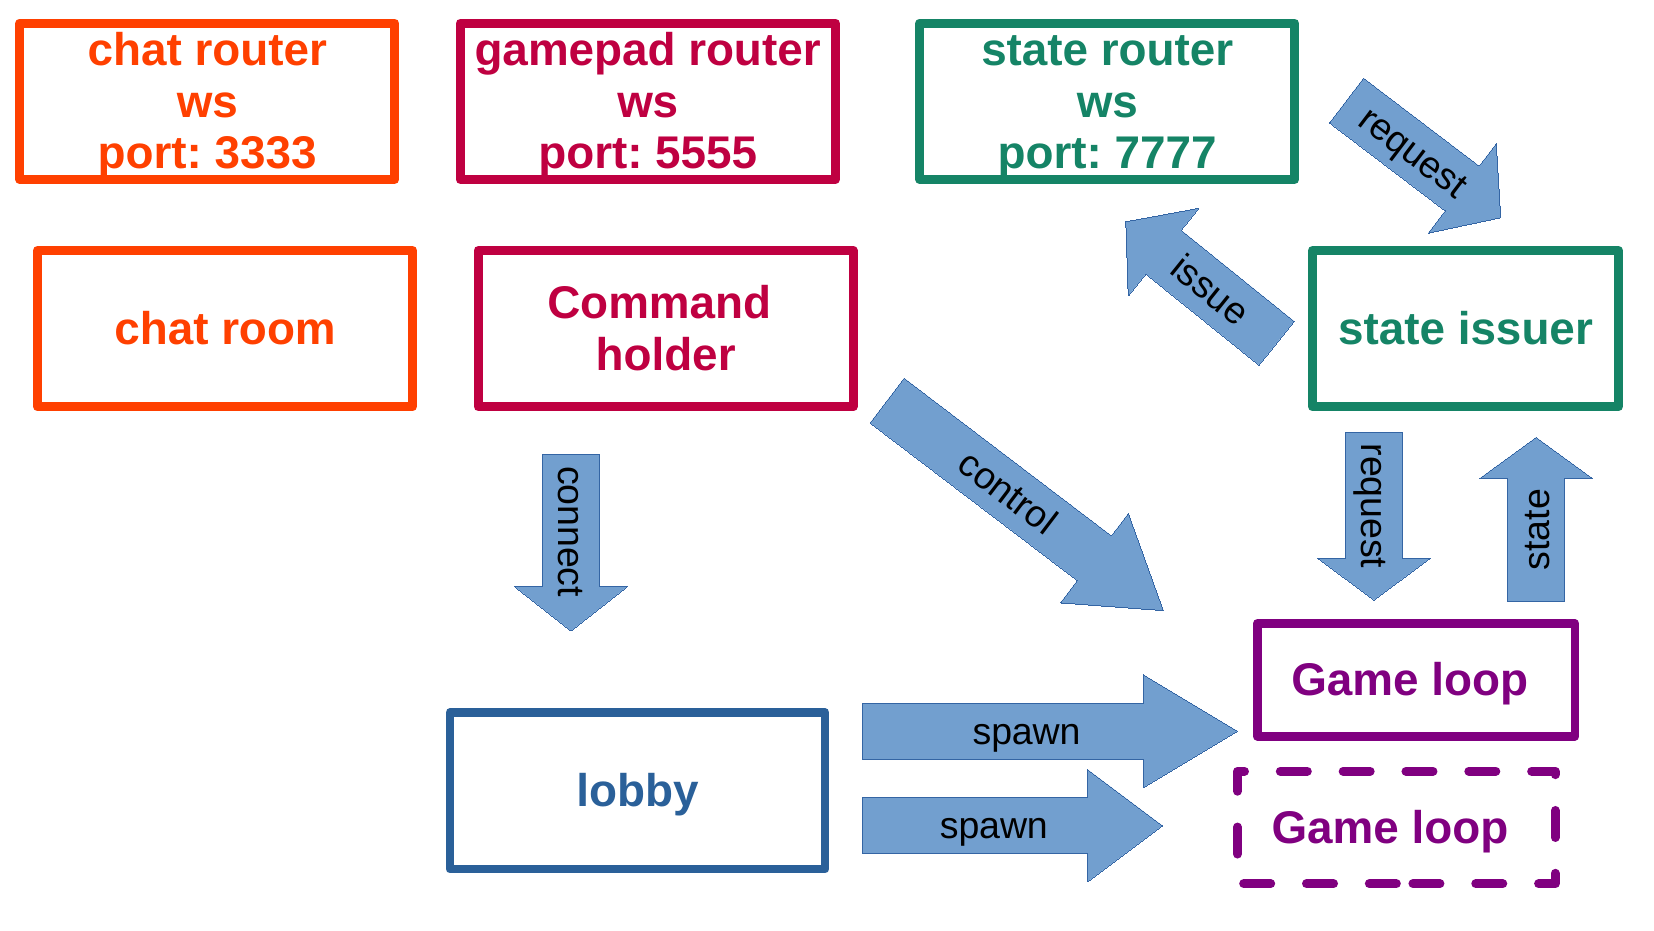

chat router
ws
port: 3333
gamepad router
ws
port: 5555
state router
ws
port: 7777
request
issue
chat room
Command
holder
state issuer
control
request
state
connect
Game loop
spawn
lobby
spawn
Game loop